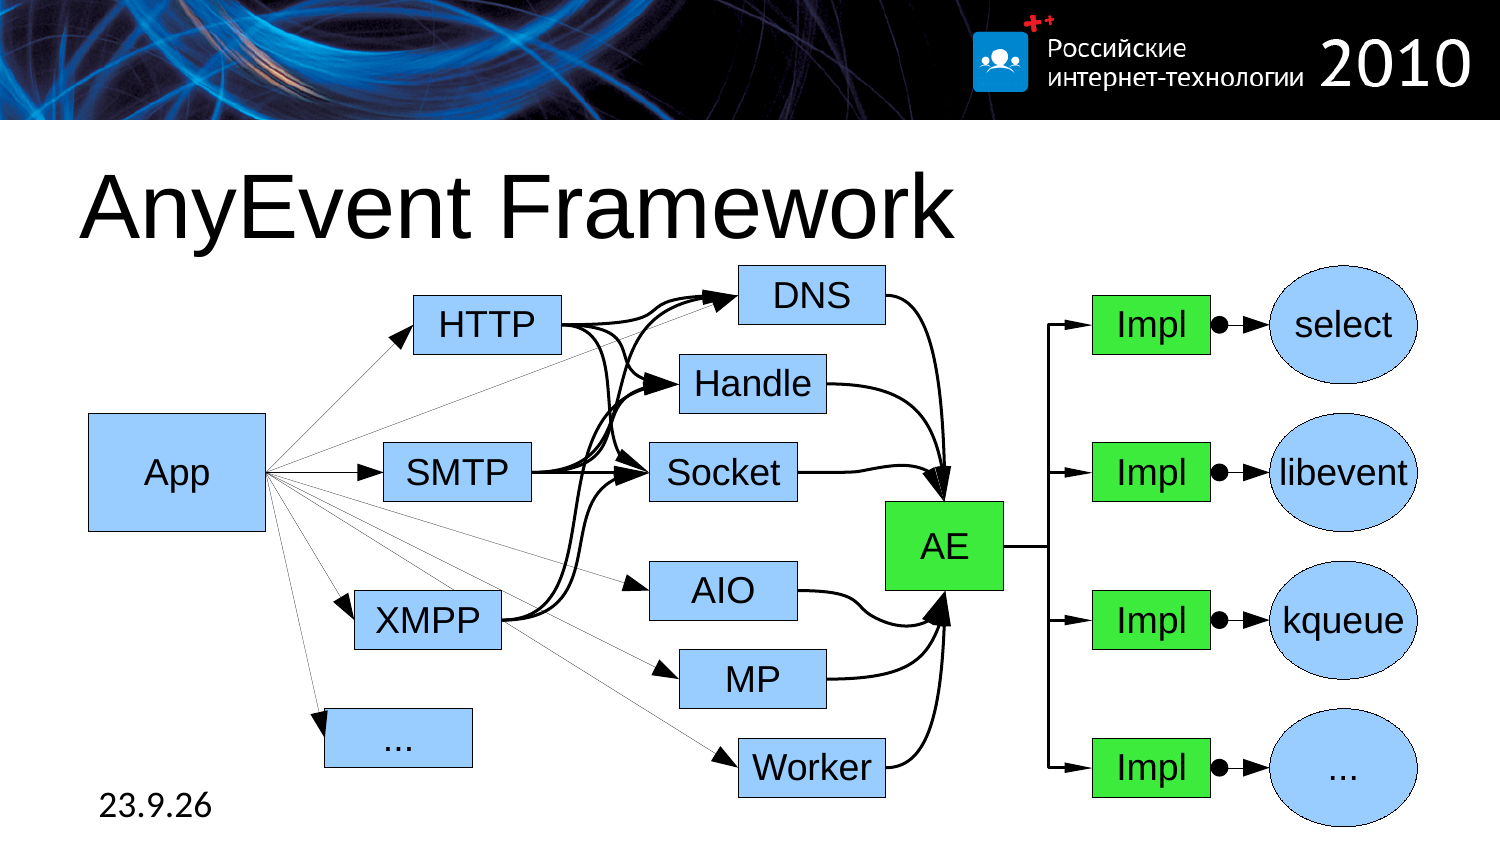

# AnyEvent Framework
DNS
select
HTTP
Impl
Handle
App
libevent
SMTP
Socket
Impl
AE
AIO
kqueue
XMPP
Impl
MP
...
...
Worker
Impl